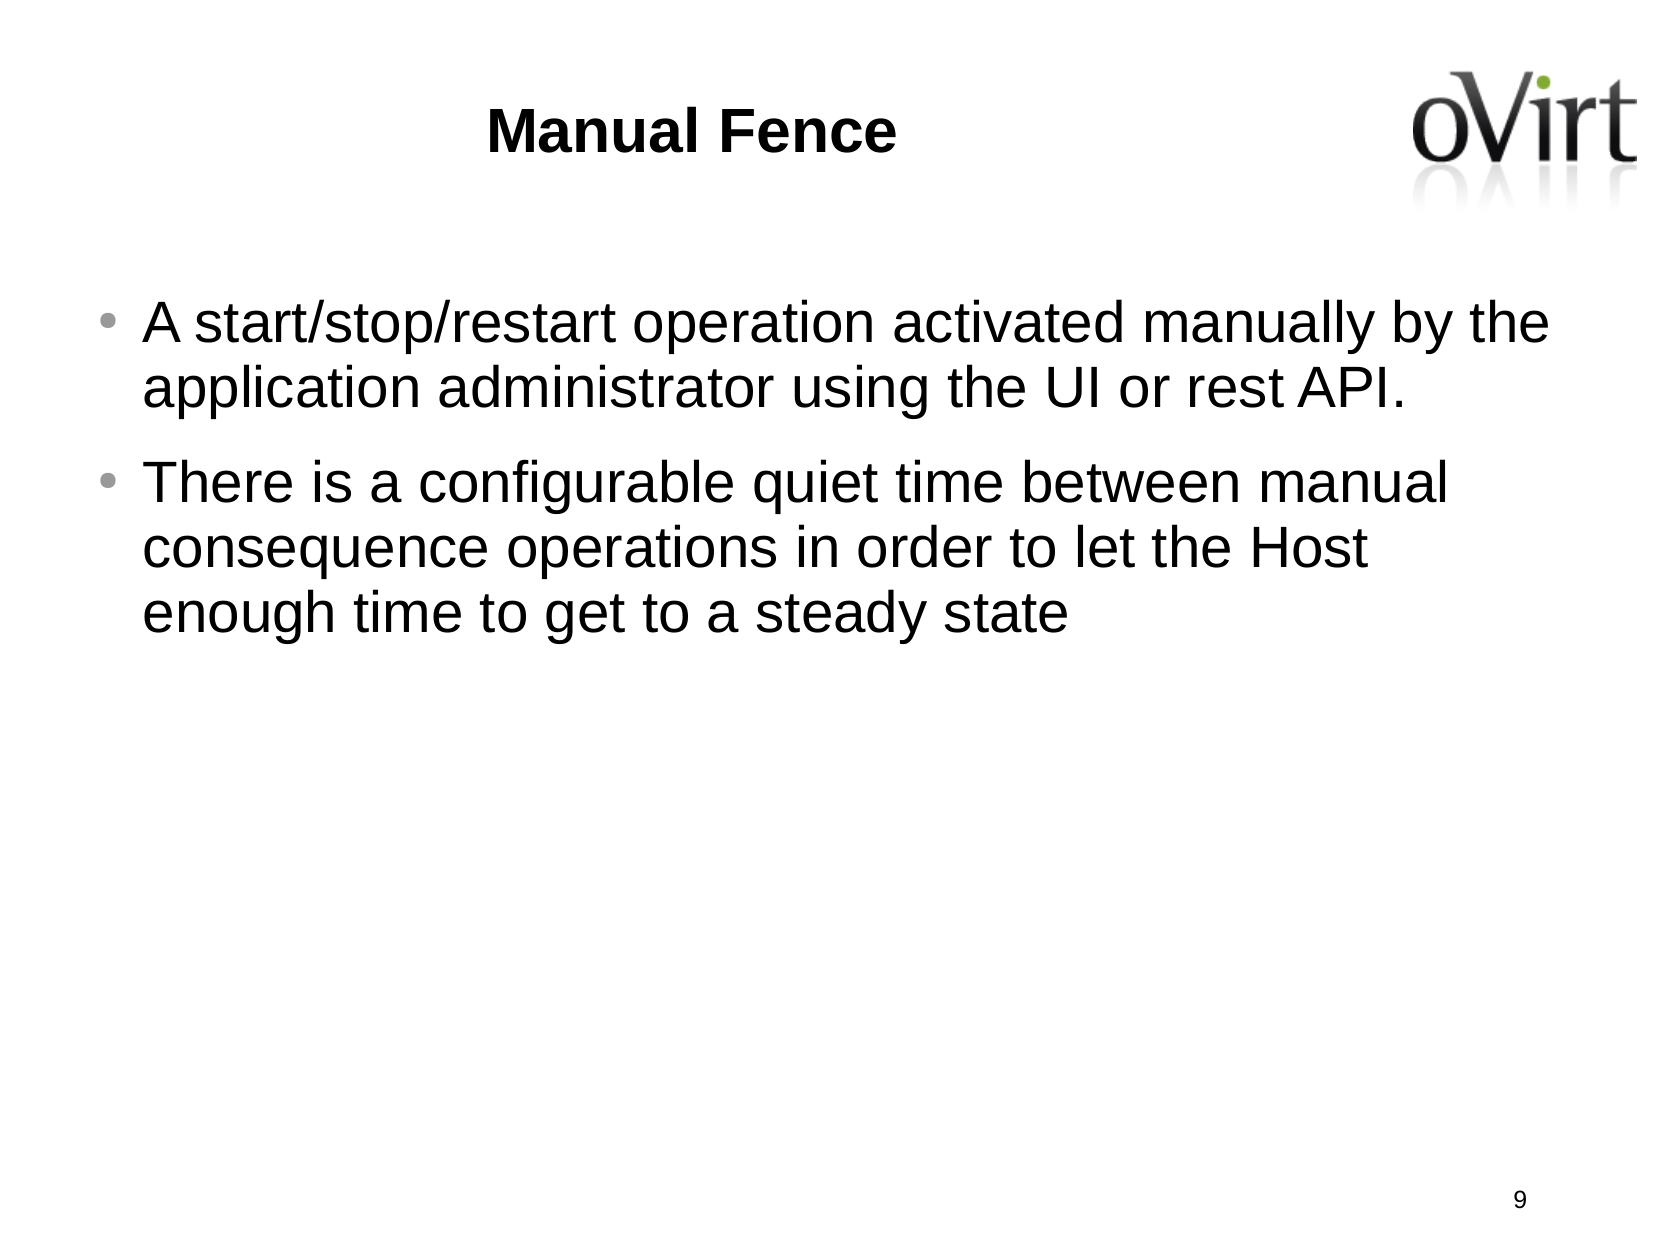

# Manual Fence
A start/stop/restart operation activated manually by the application administrator using the UI or rest API.
There is a configurable quiet time between manual consequence operations in order to let the Host enough time to get to a steady state